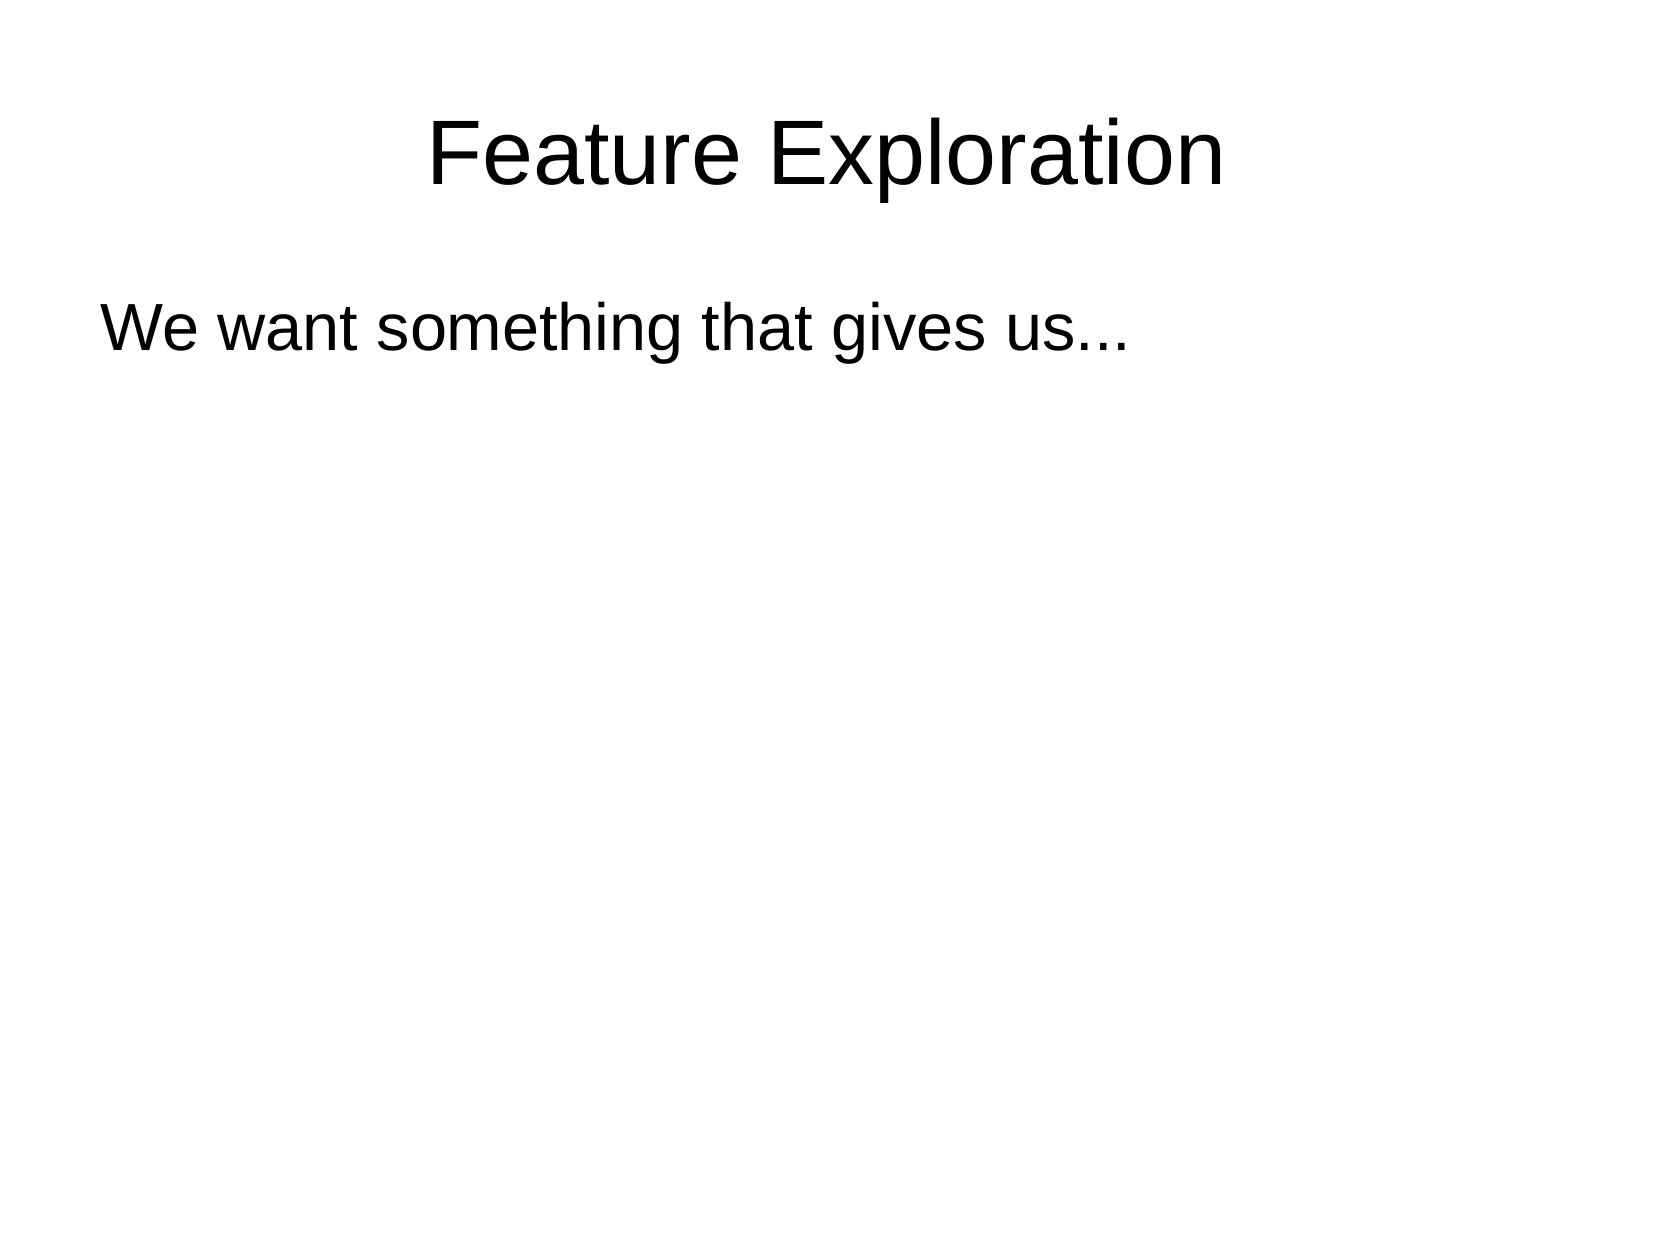

# Feature Exploration
We want something that gives us...